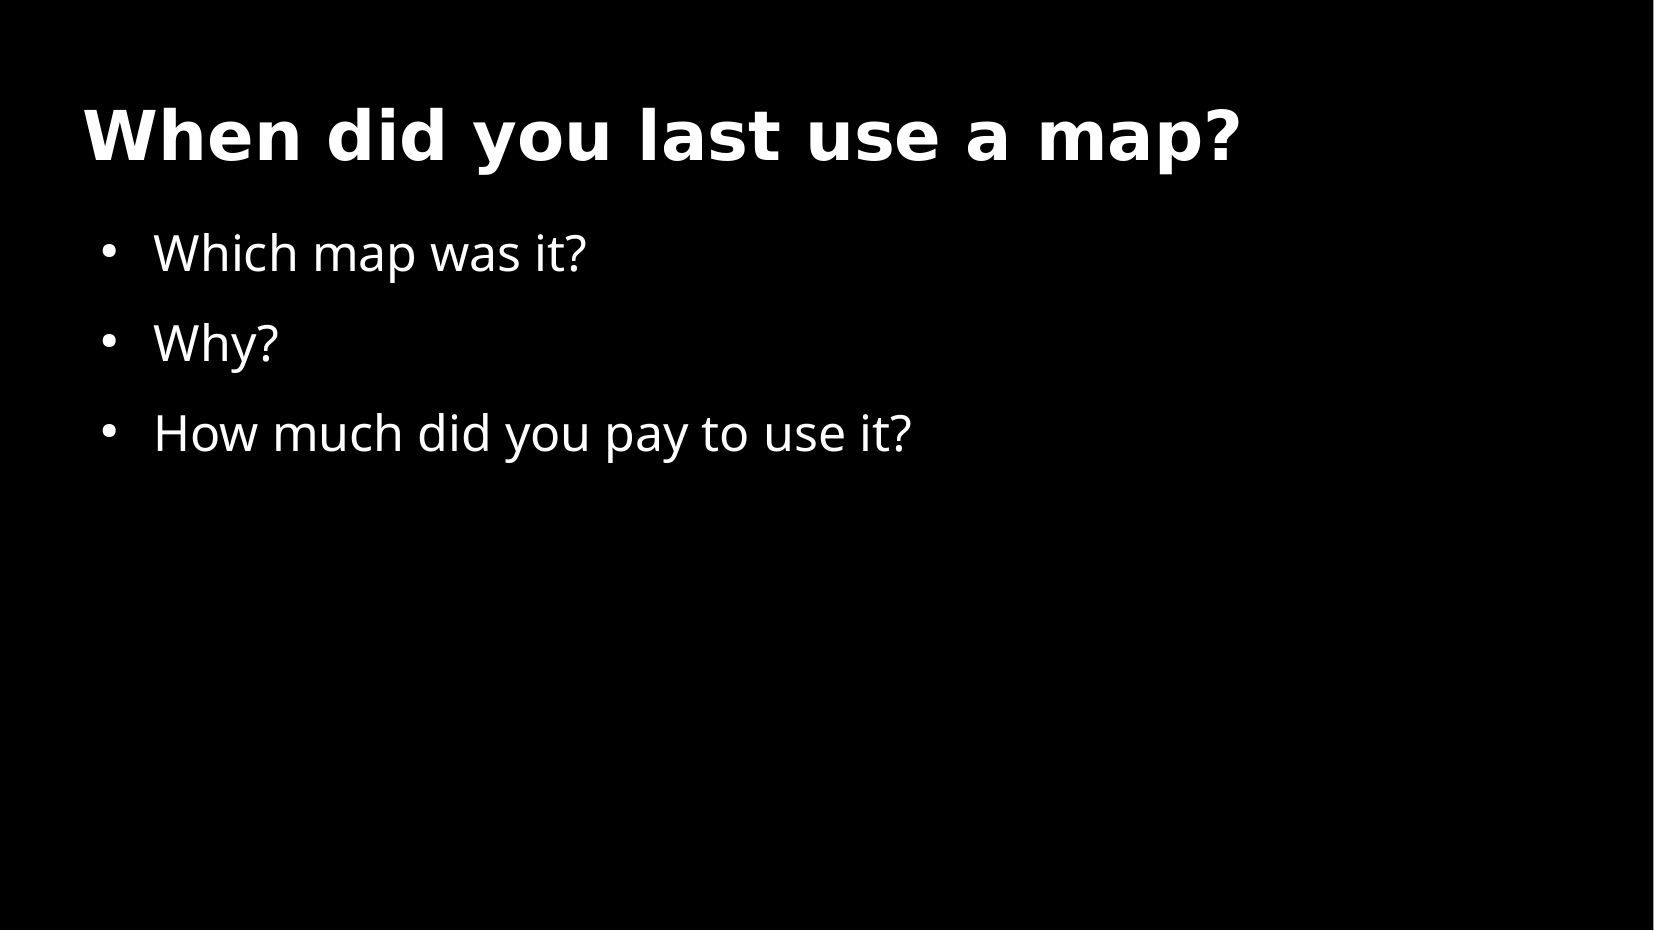

# When did you last use a map?
Which map was it?
Why?
How much did you pay to use it?